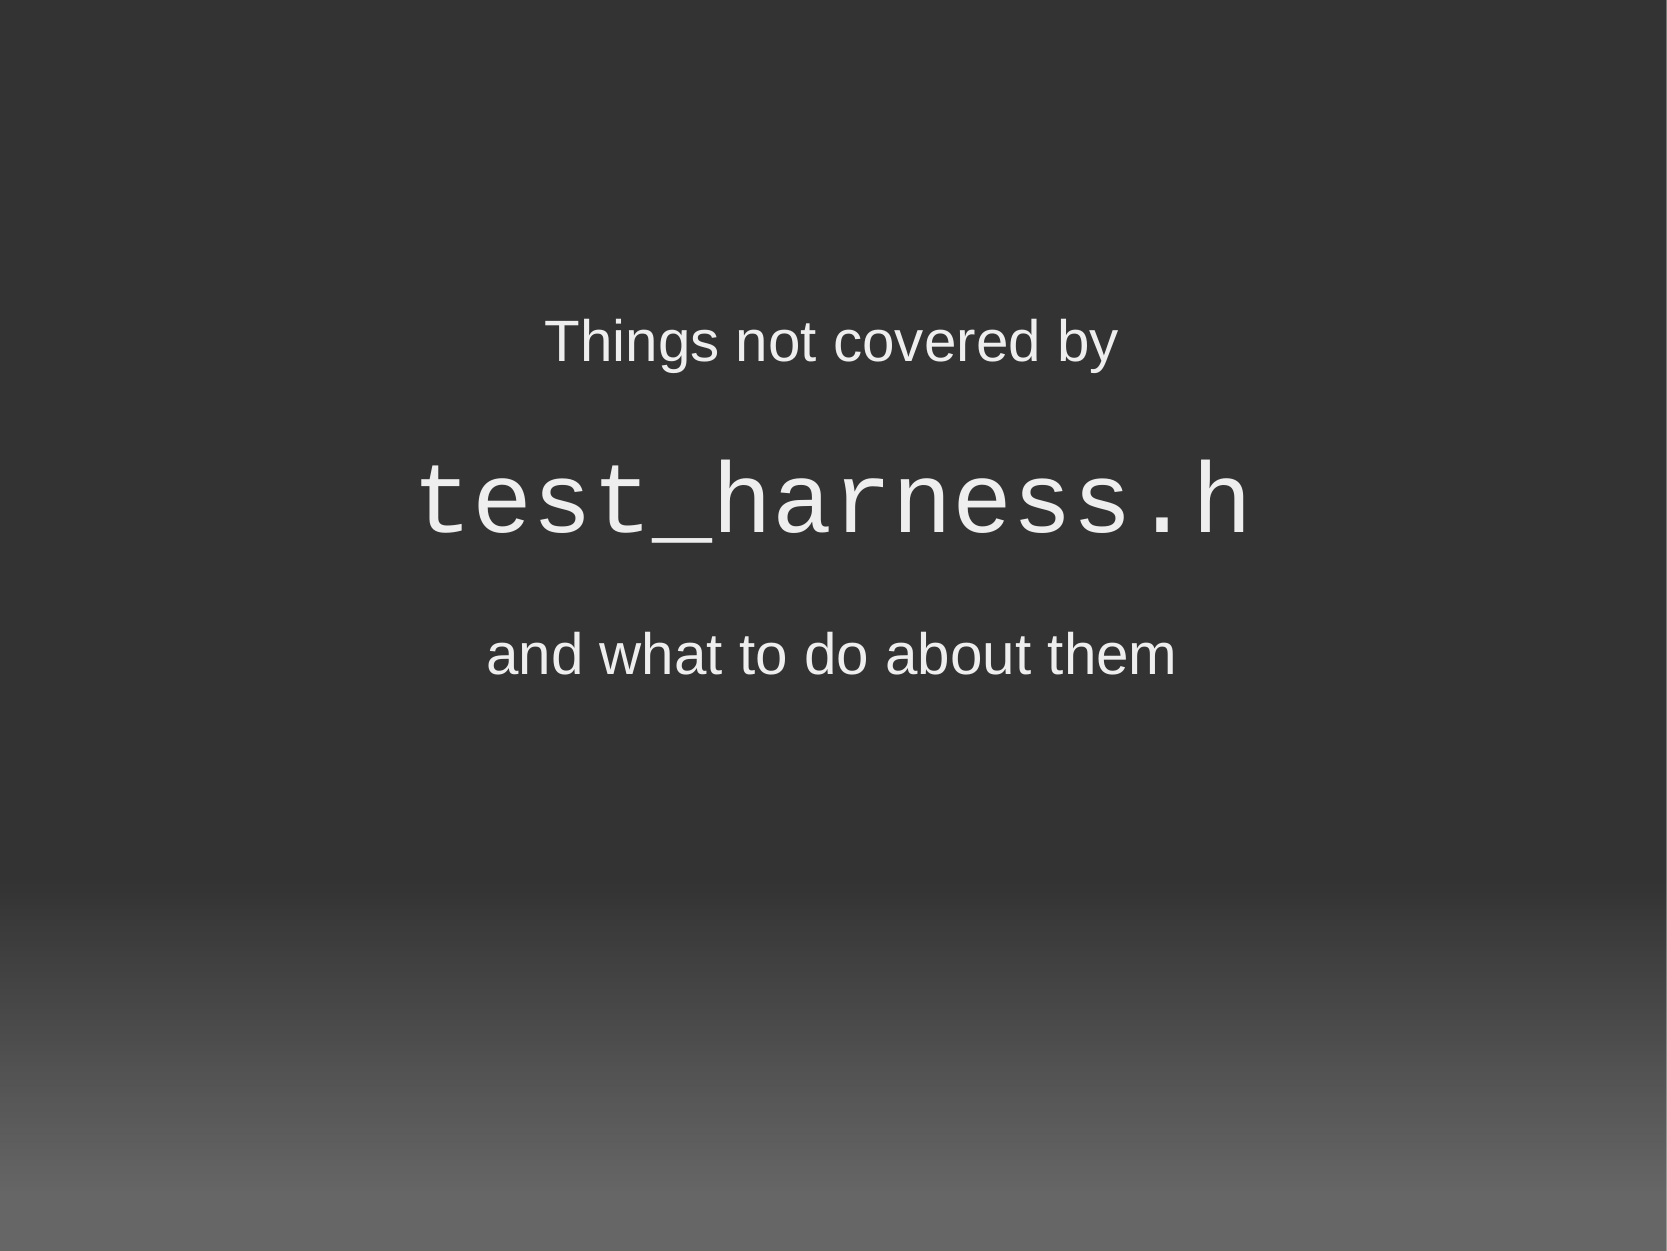

# Things not covered by test_harness.h and what to do about them